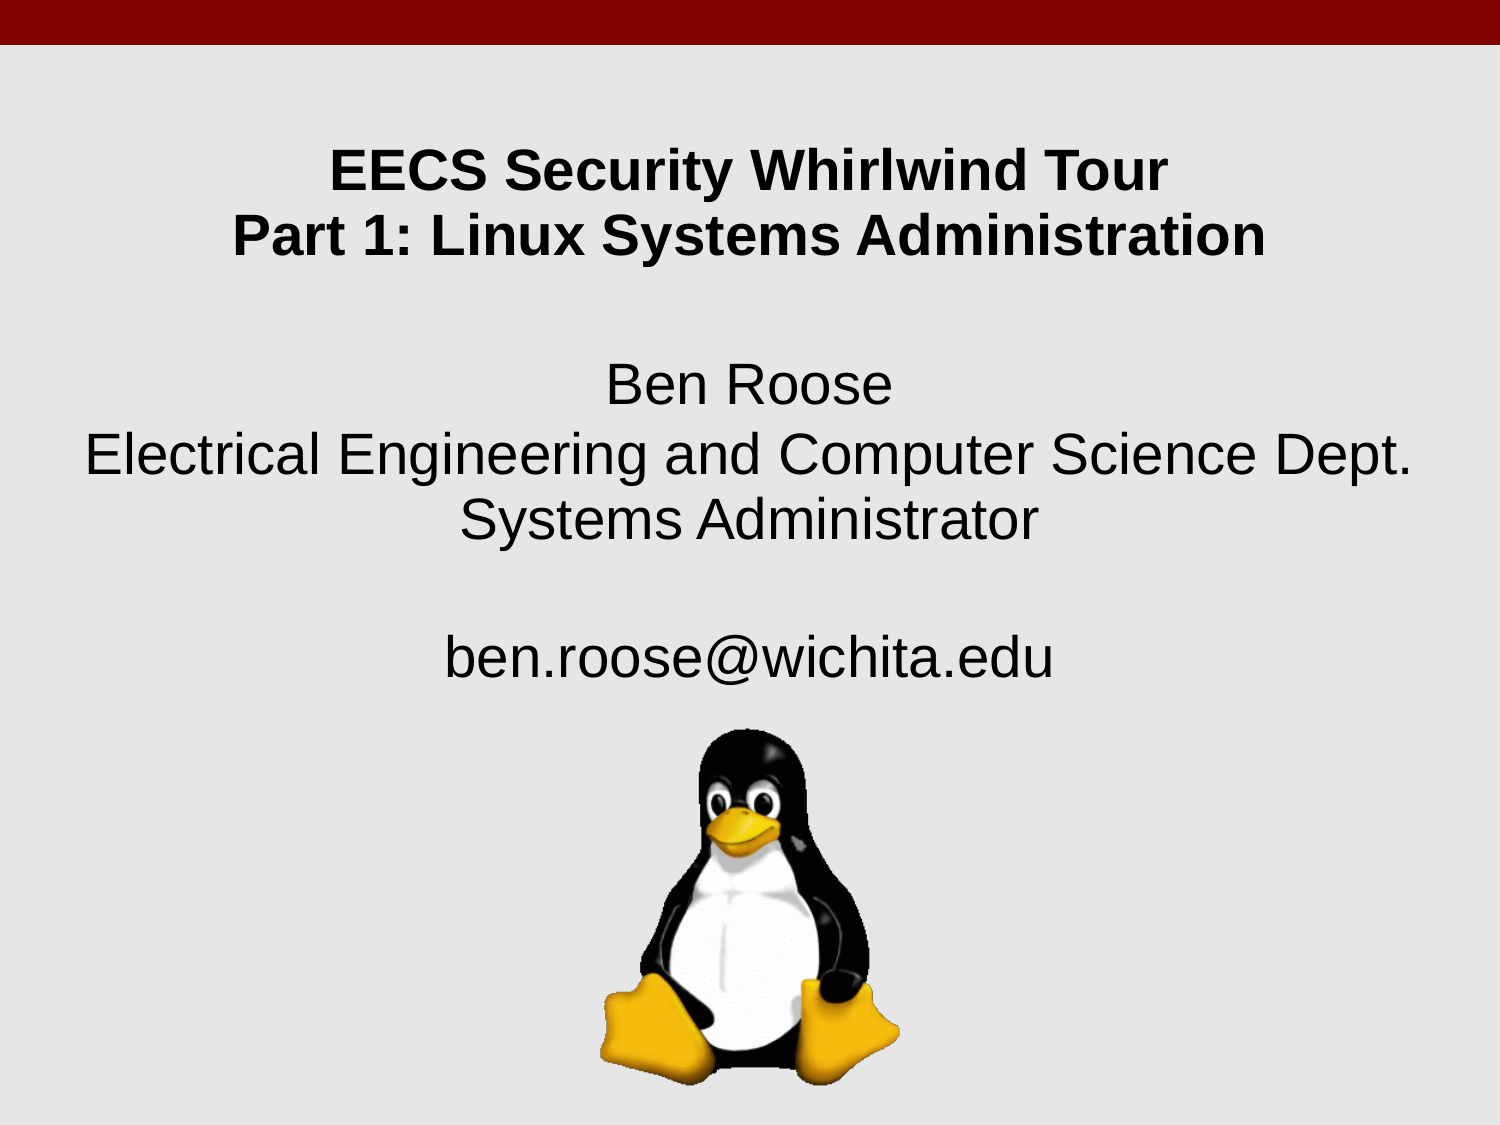

# EECS Security Whirlwind Tour Part 1: Linux Systems Administration
Ben Roose
Electrical Engineering and Computer Science Dept. Systems Administrator
ben.roose@wichita.edu